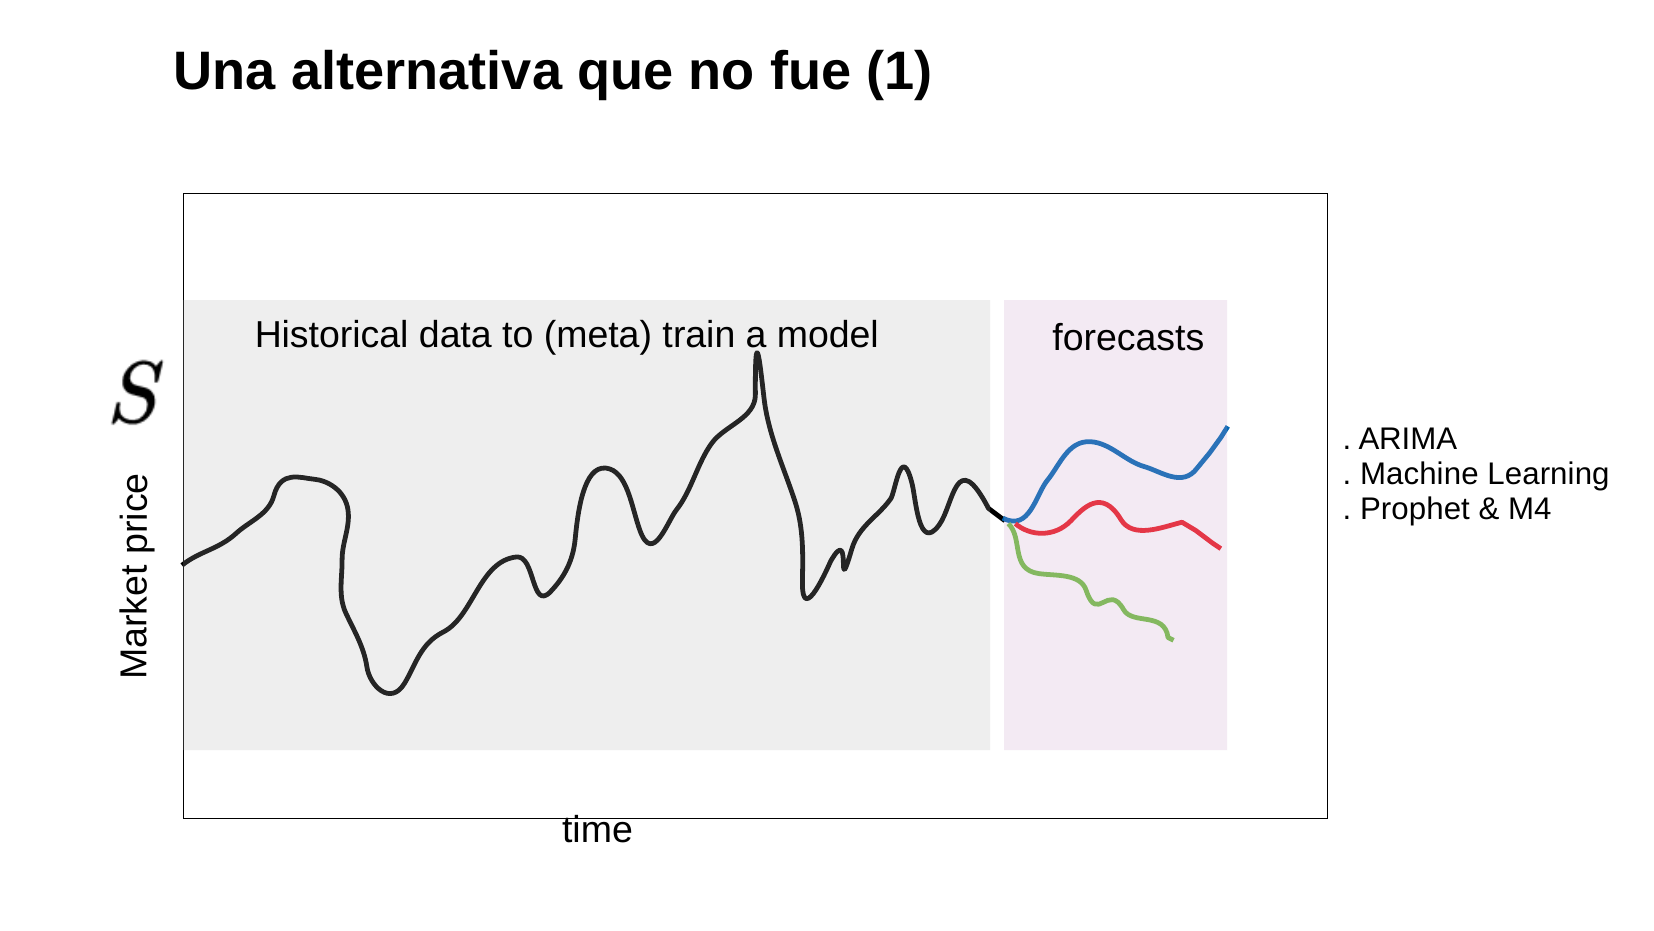

Una alternativa que no fue (1)
Historical data to (meta) train a model
forecasts
Market price
. ARIMA
. Machine Learning
. Prophet & M4
time